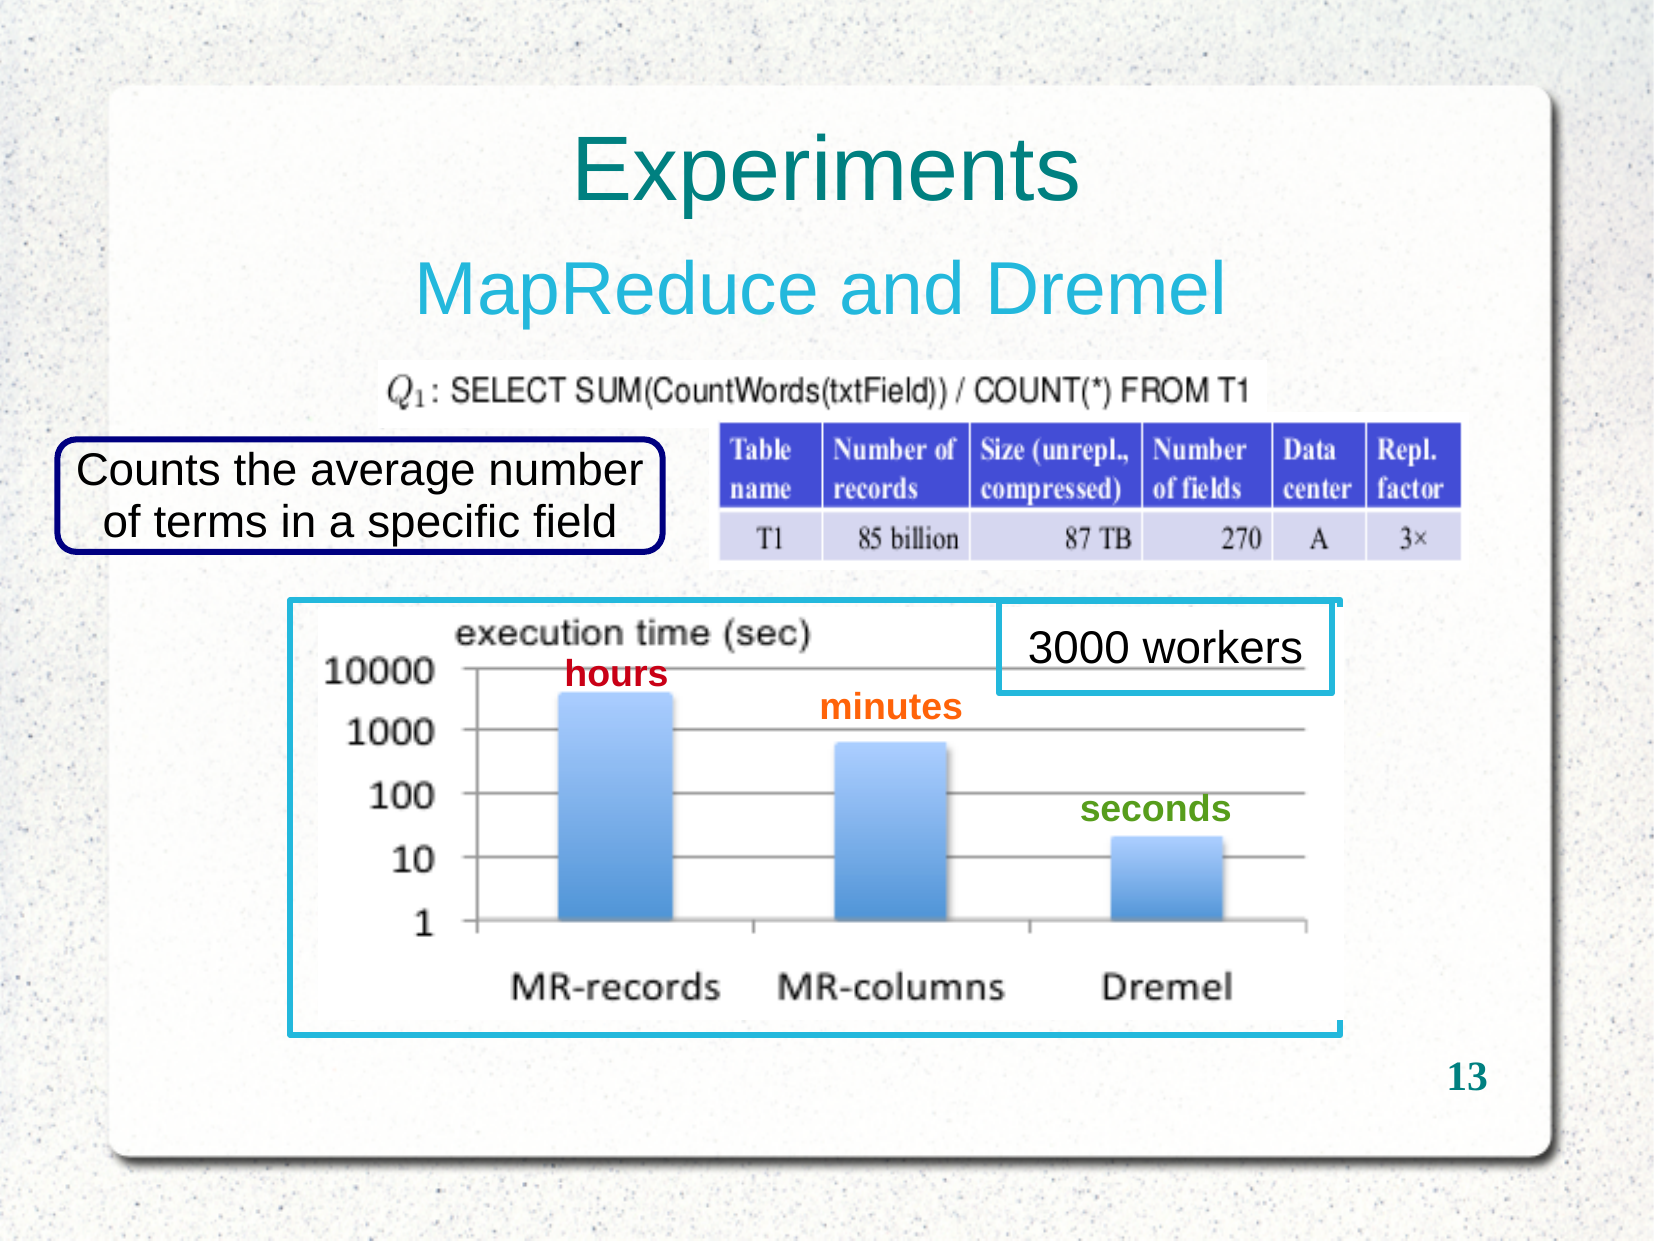

# Experiments
MapReduce and Dremel
Counts the average number
of terms in a specific field
3000 workers
hours
minutes
seconds
13